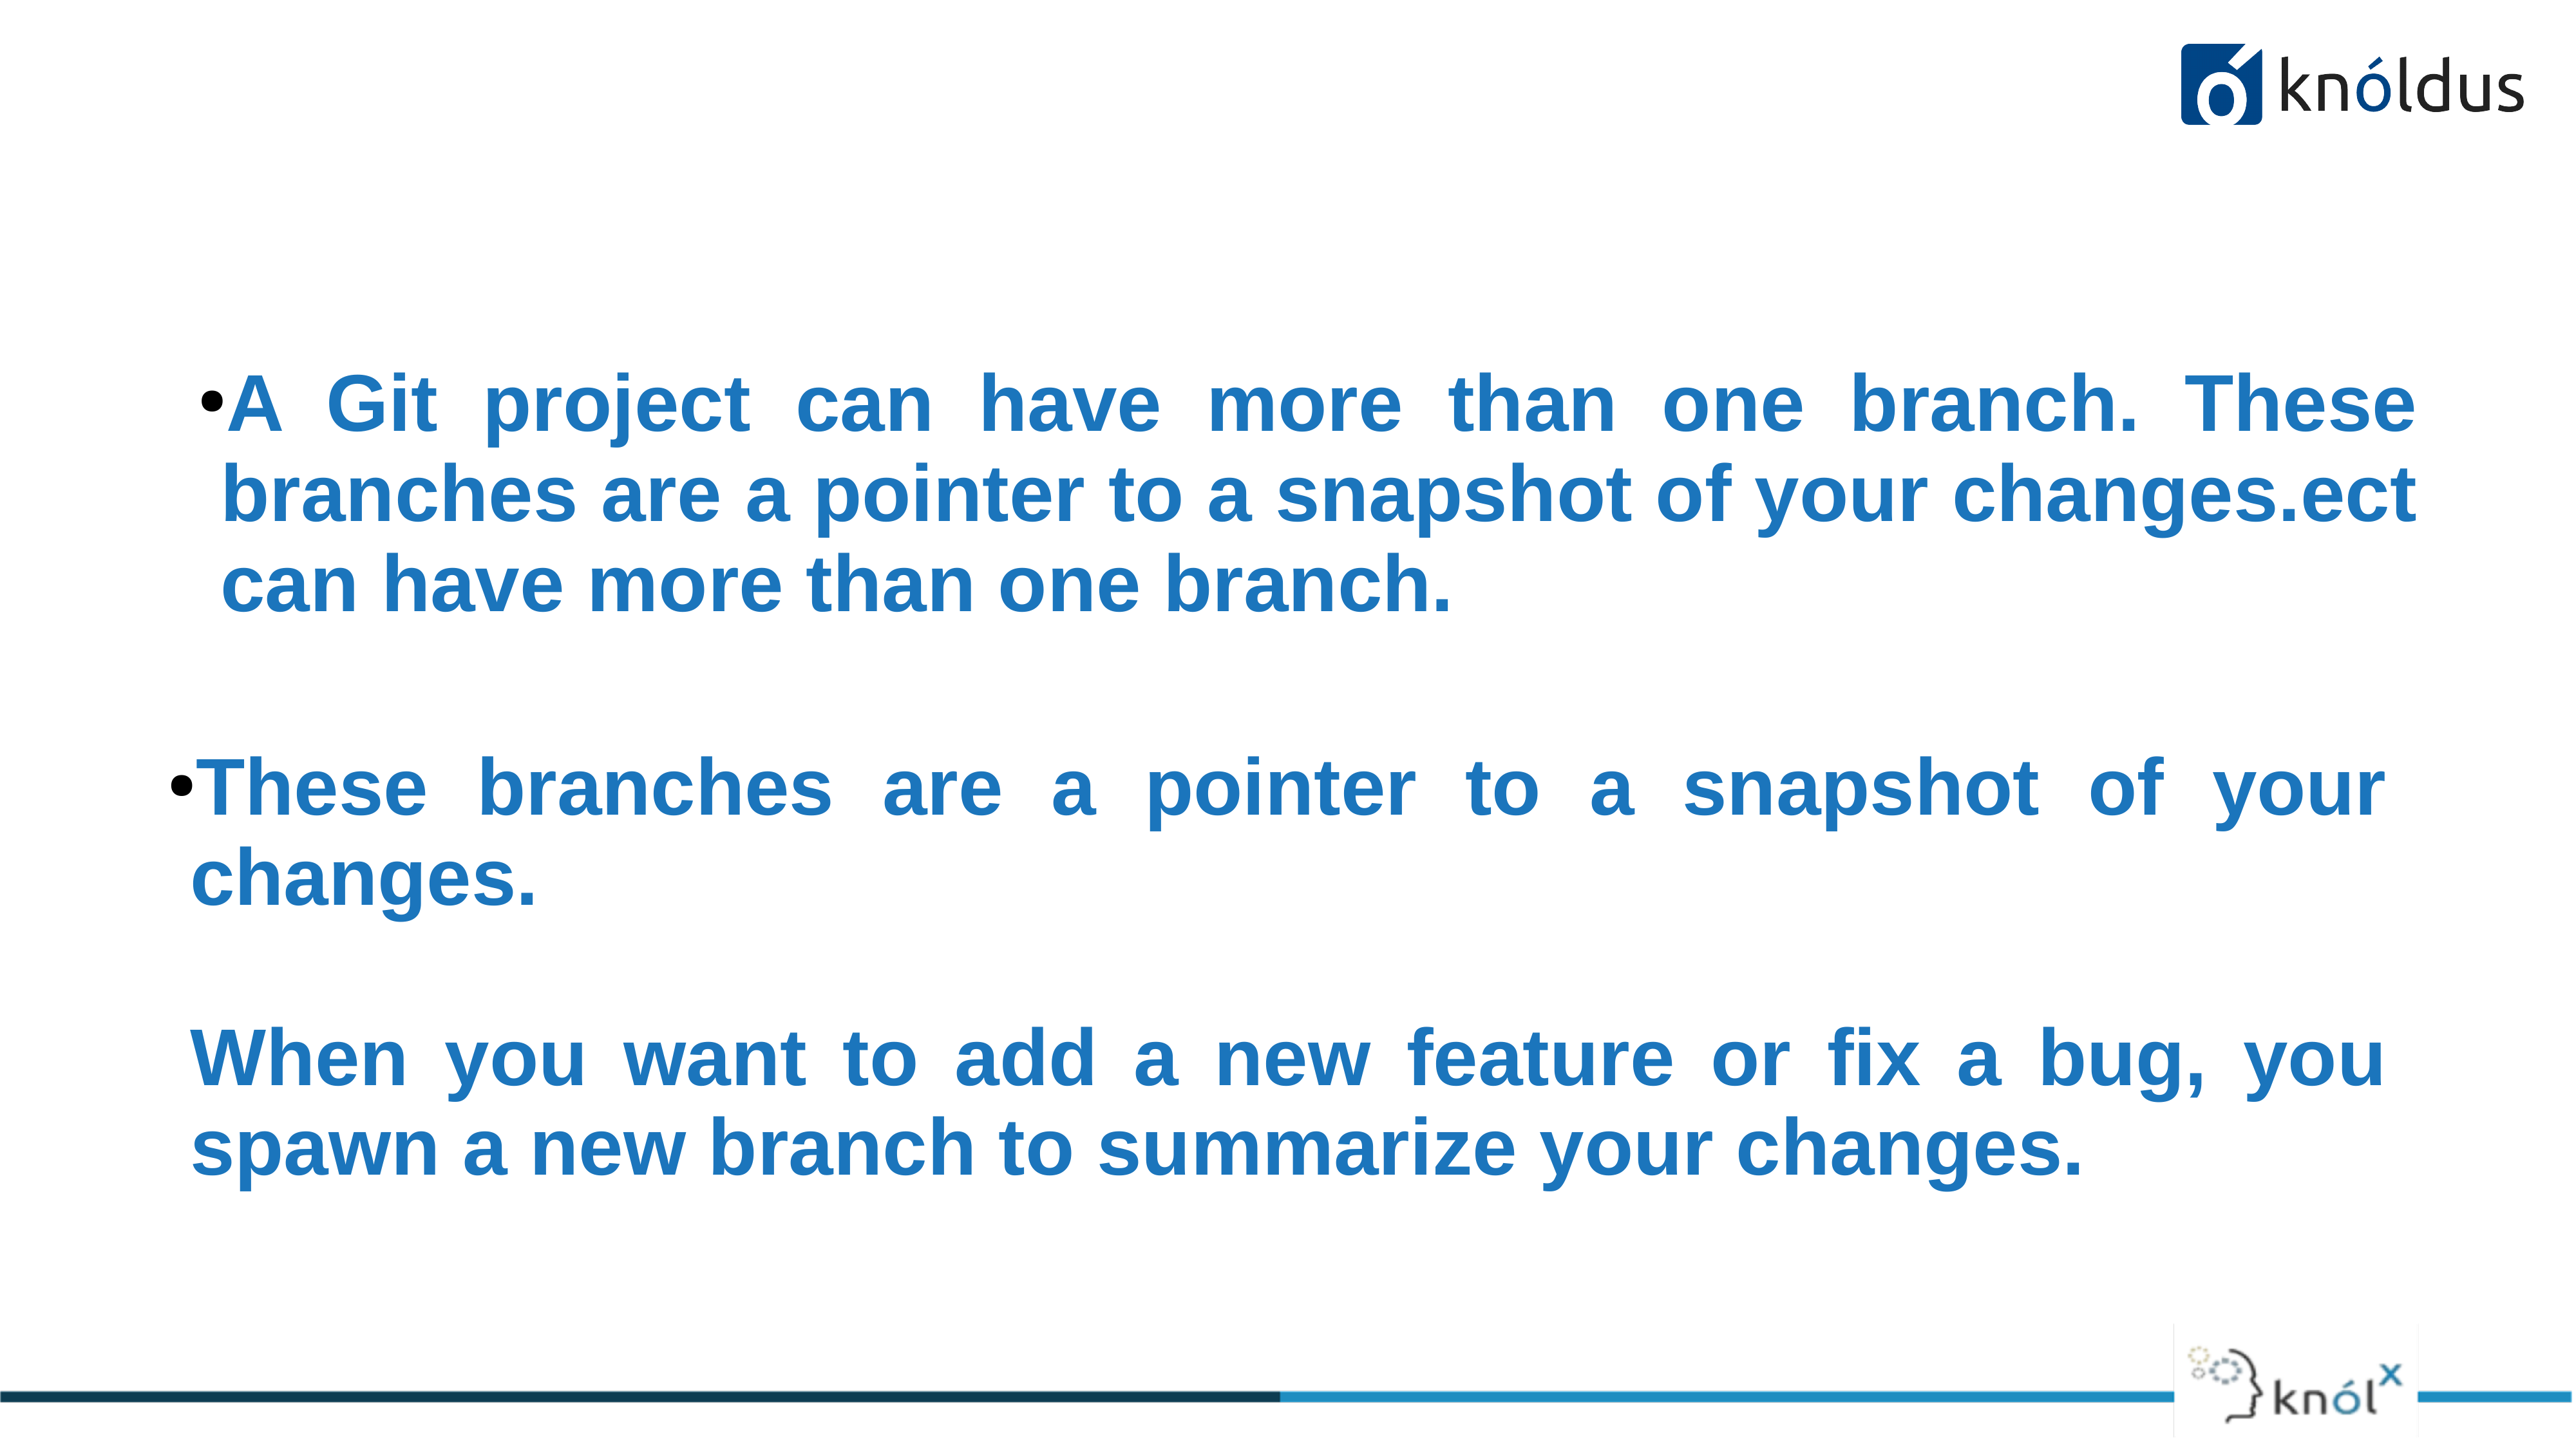

# A Git project can have more than one branch. These branches are a pointer to a snapshot of your changes.ect can have more than one branch.
These branches are a pointer to a snapshot of your changes.
When you want to add a new feature or fix a bug, you spawn a new branch to summarize your changes.